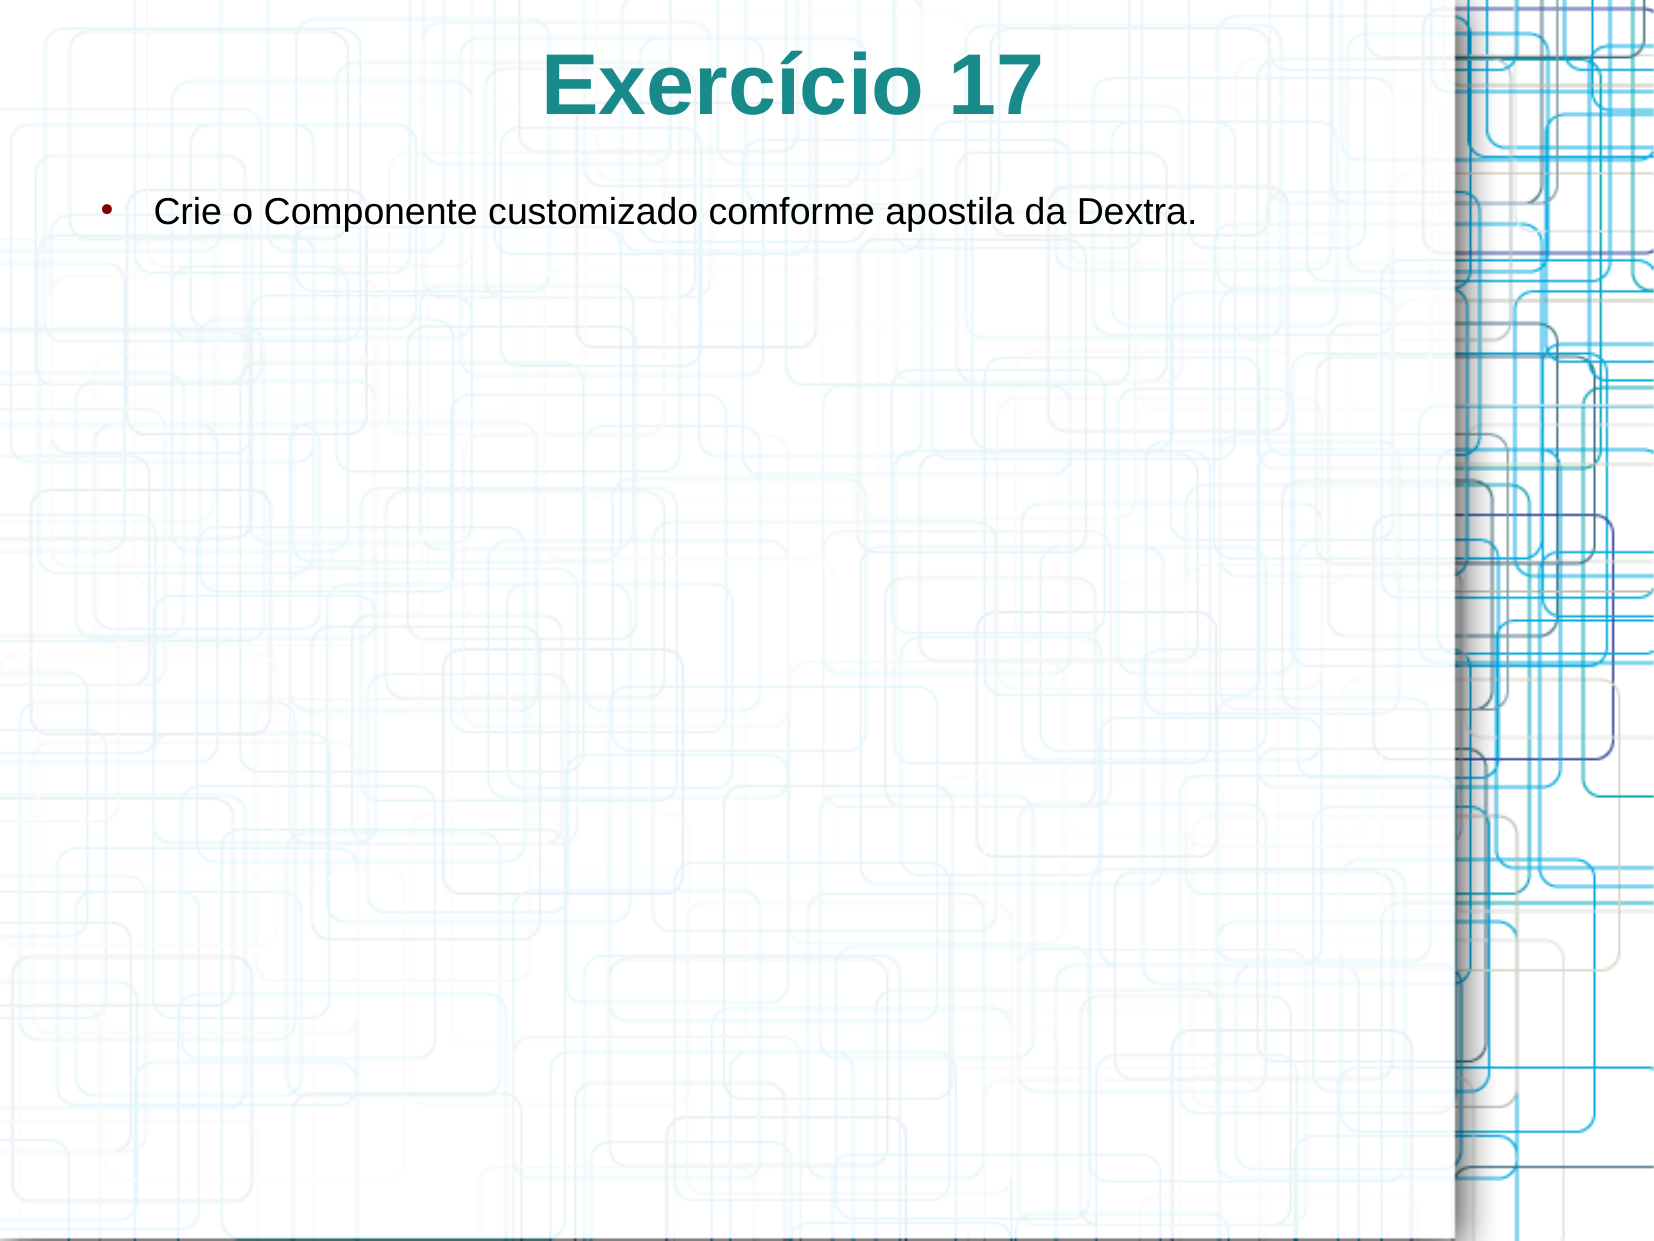

Exercício 17
# Crie o Componente customizado comforme apostila da Dextra.